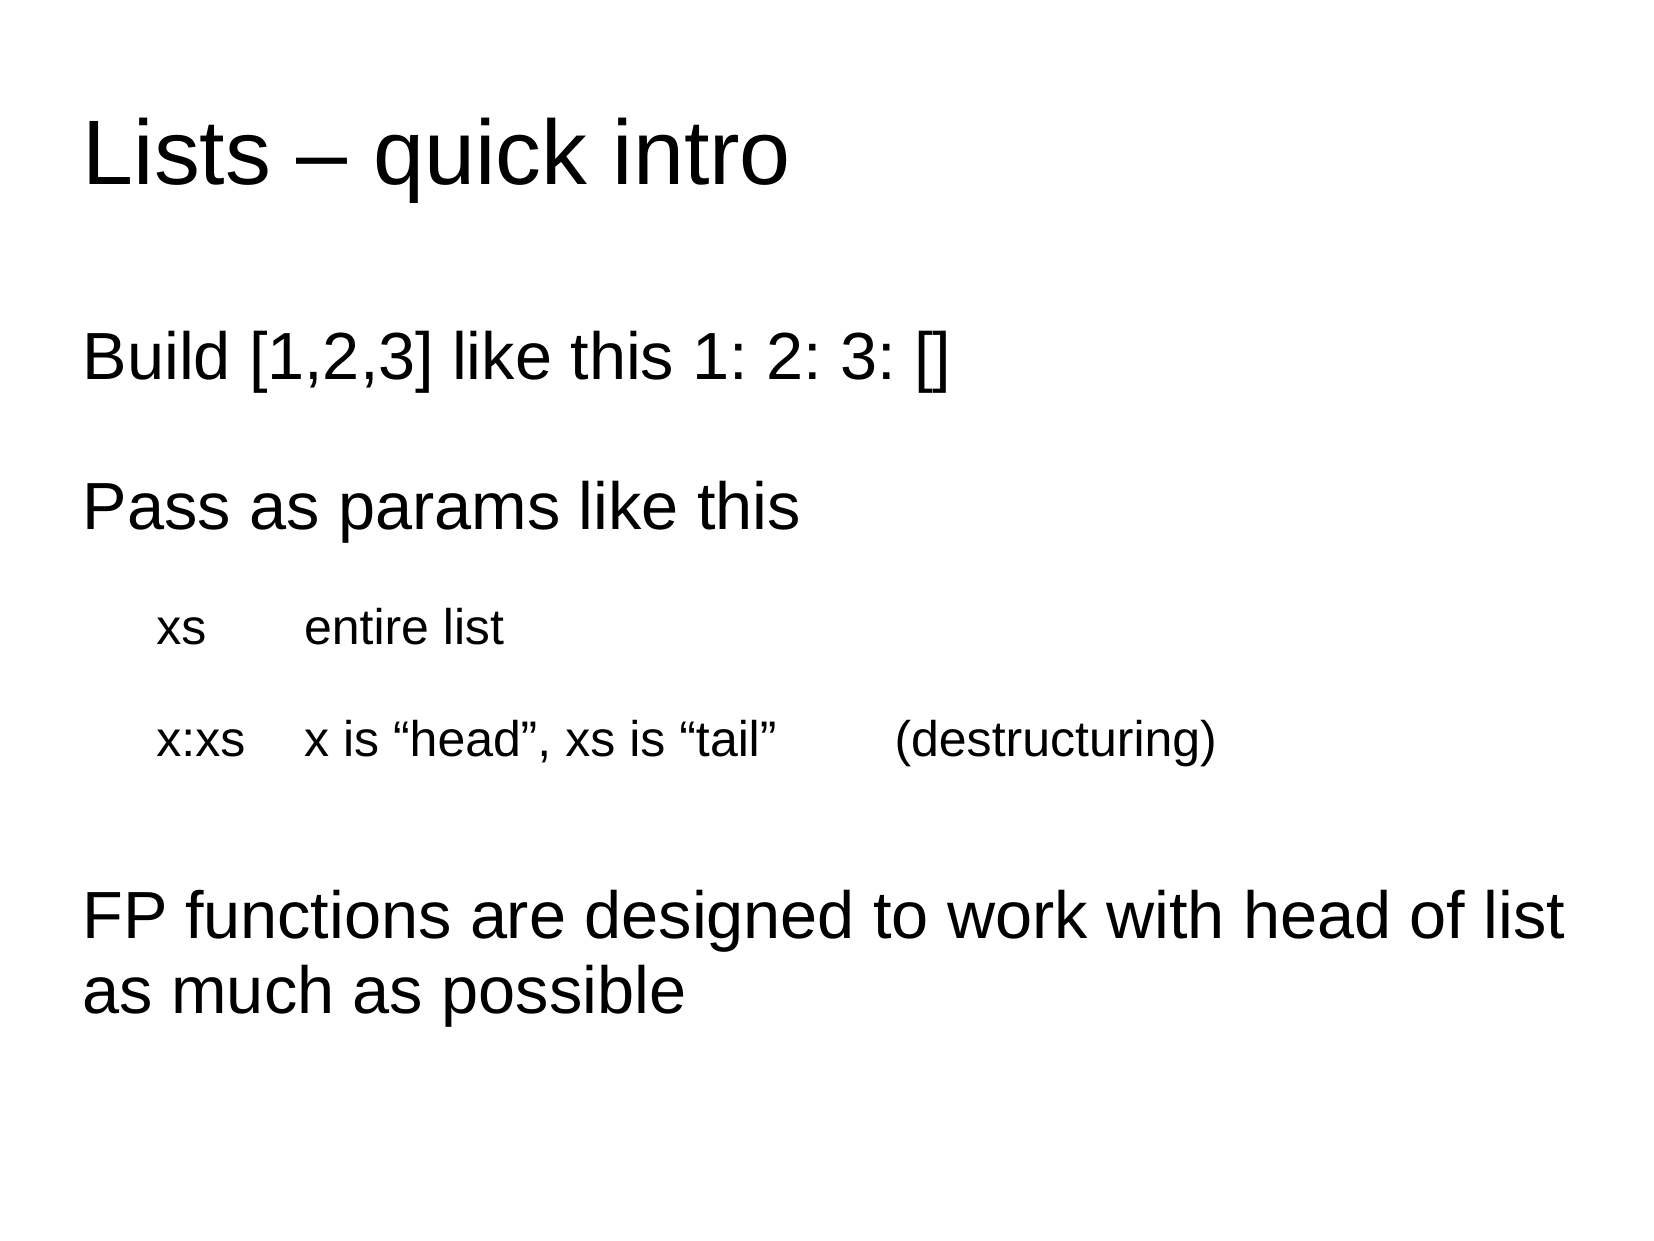

# Lists – quick intro
Build [1,2,3] like this 1: 2: 3: []
Pass as params like this
	xs 		entire list
	x:xs 	x is “head”, xs is “tail” 		(destructuring)
FP functions are designed to work with head of list as much as possible